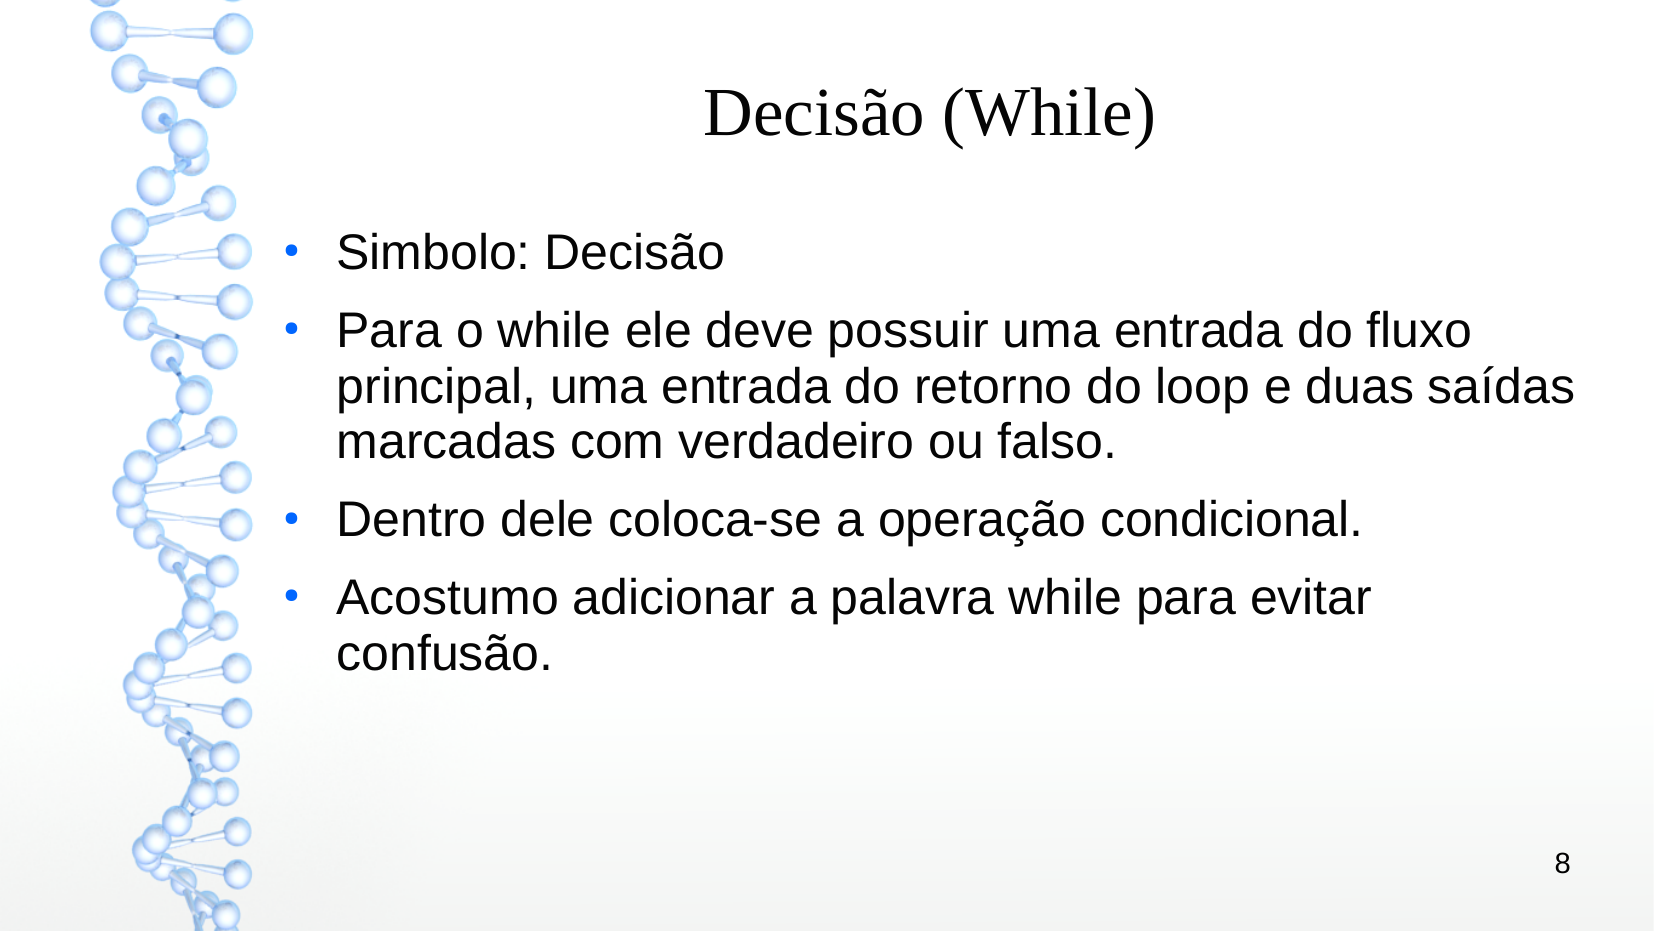

# Decisão (While)
Simbolo: Decisão
Para o while ele deve possuir uma entrada do fluxo principal, uma entrada do retorno do loop e duas saídas marcadas com verdadeiro ou falso.
Dentro dele coloca-se a operação condicional.
Acostumo adicionar a palavra while para evitar confusão.
8